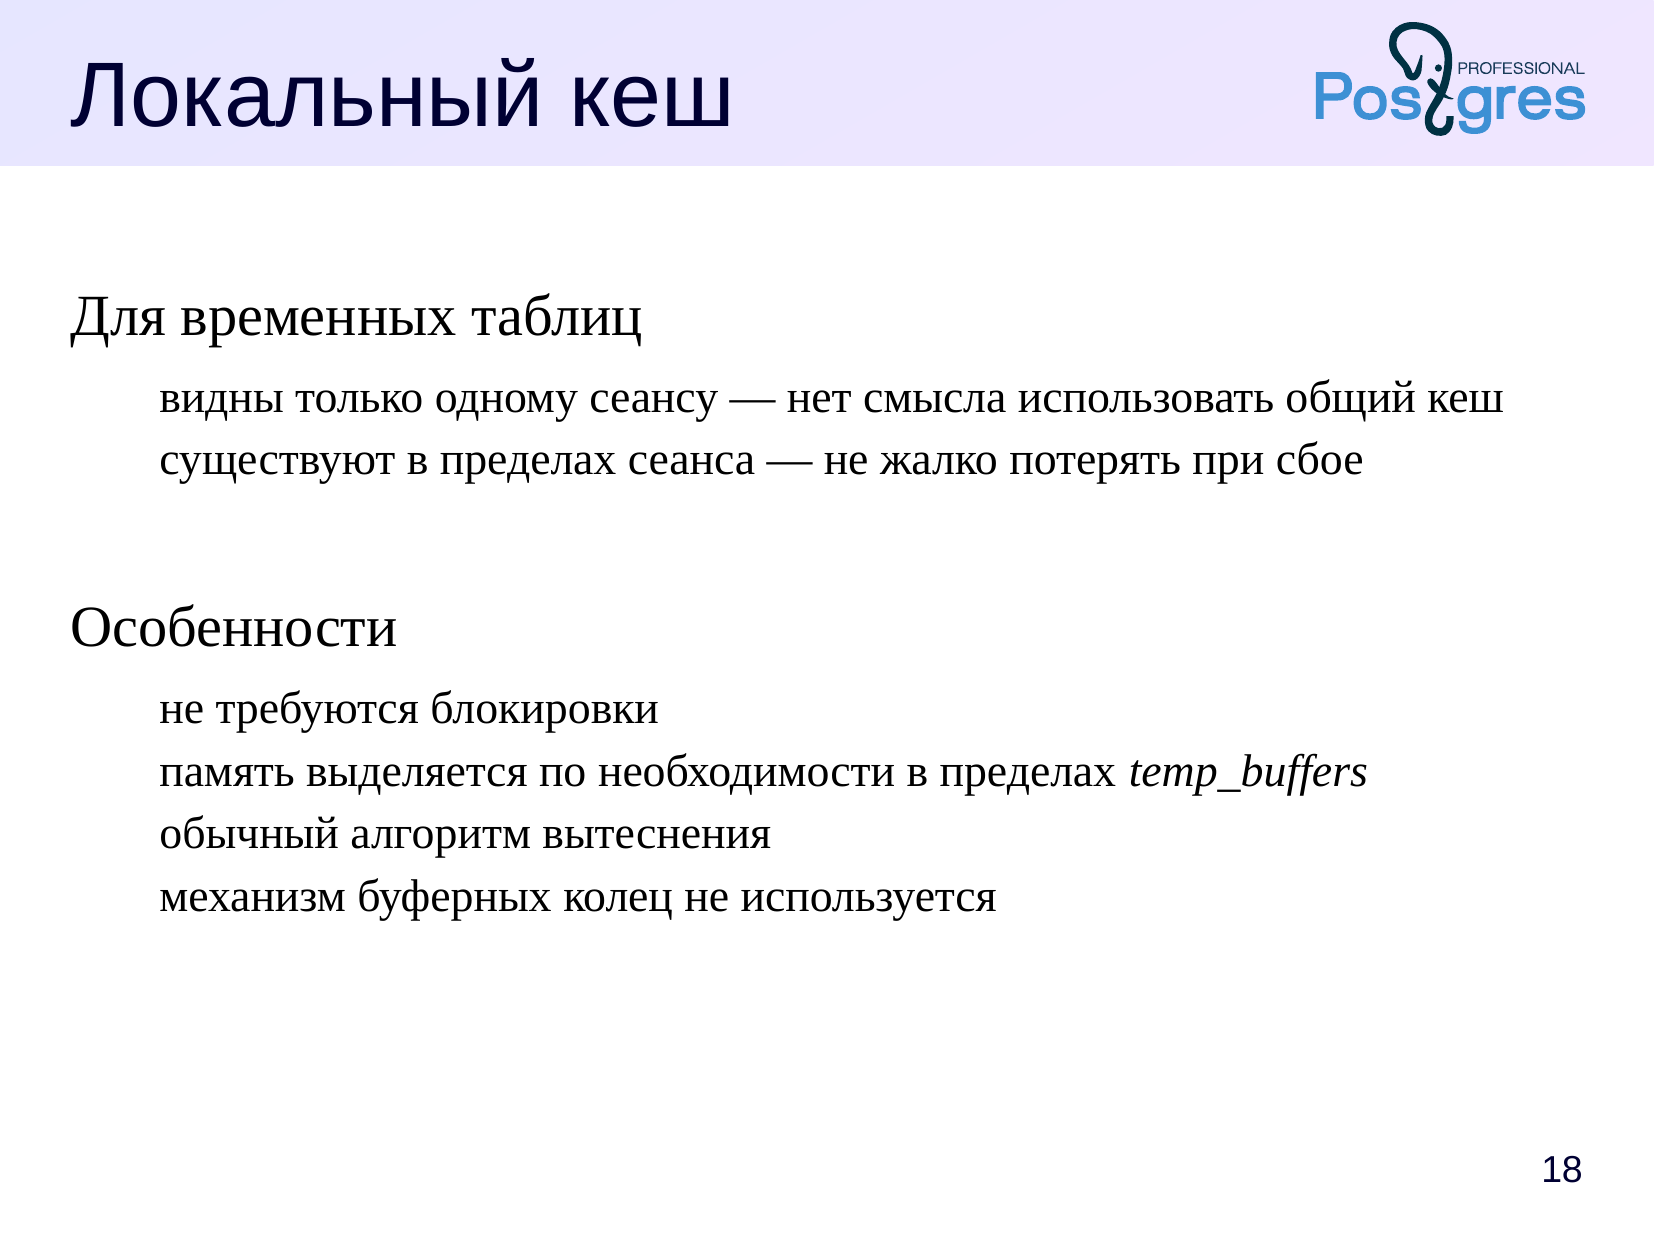

# Локальный кеш
Для временных таблиц
видны только одному сеансу — нет смысла использовать общий кеш
существуют в пределах сеанса — не жалко потерять при сбое
Особенности
не требуются блокировки
память выделяется по необходимости в пределах temp_buffers
обычный алгоритм вытеснения
механизм буферных колец не используется